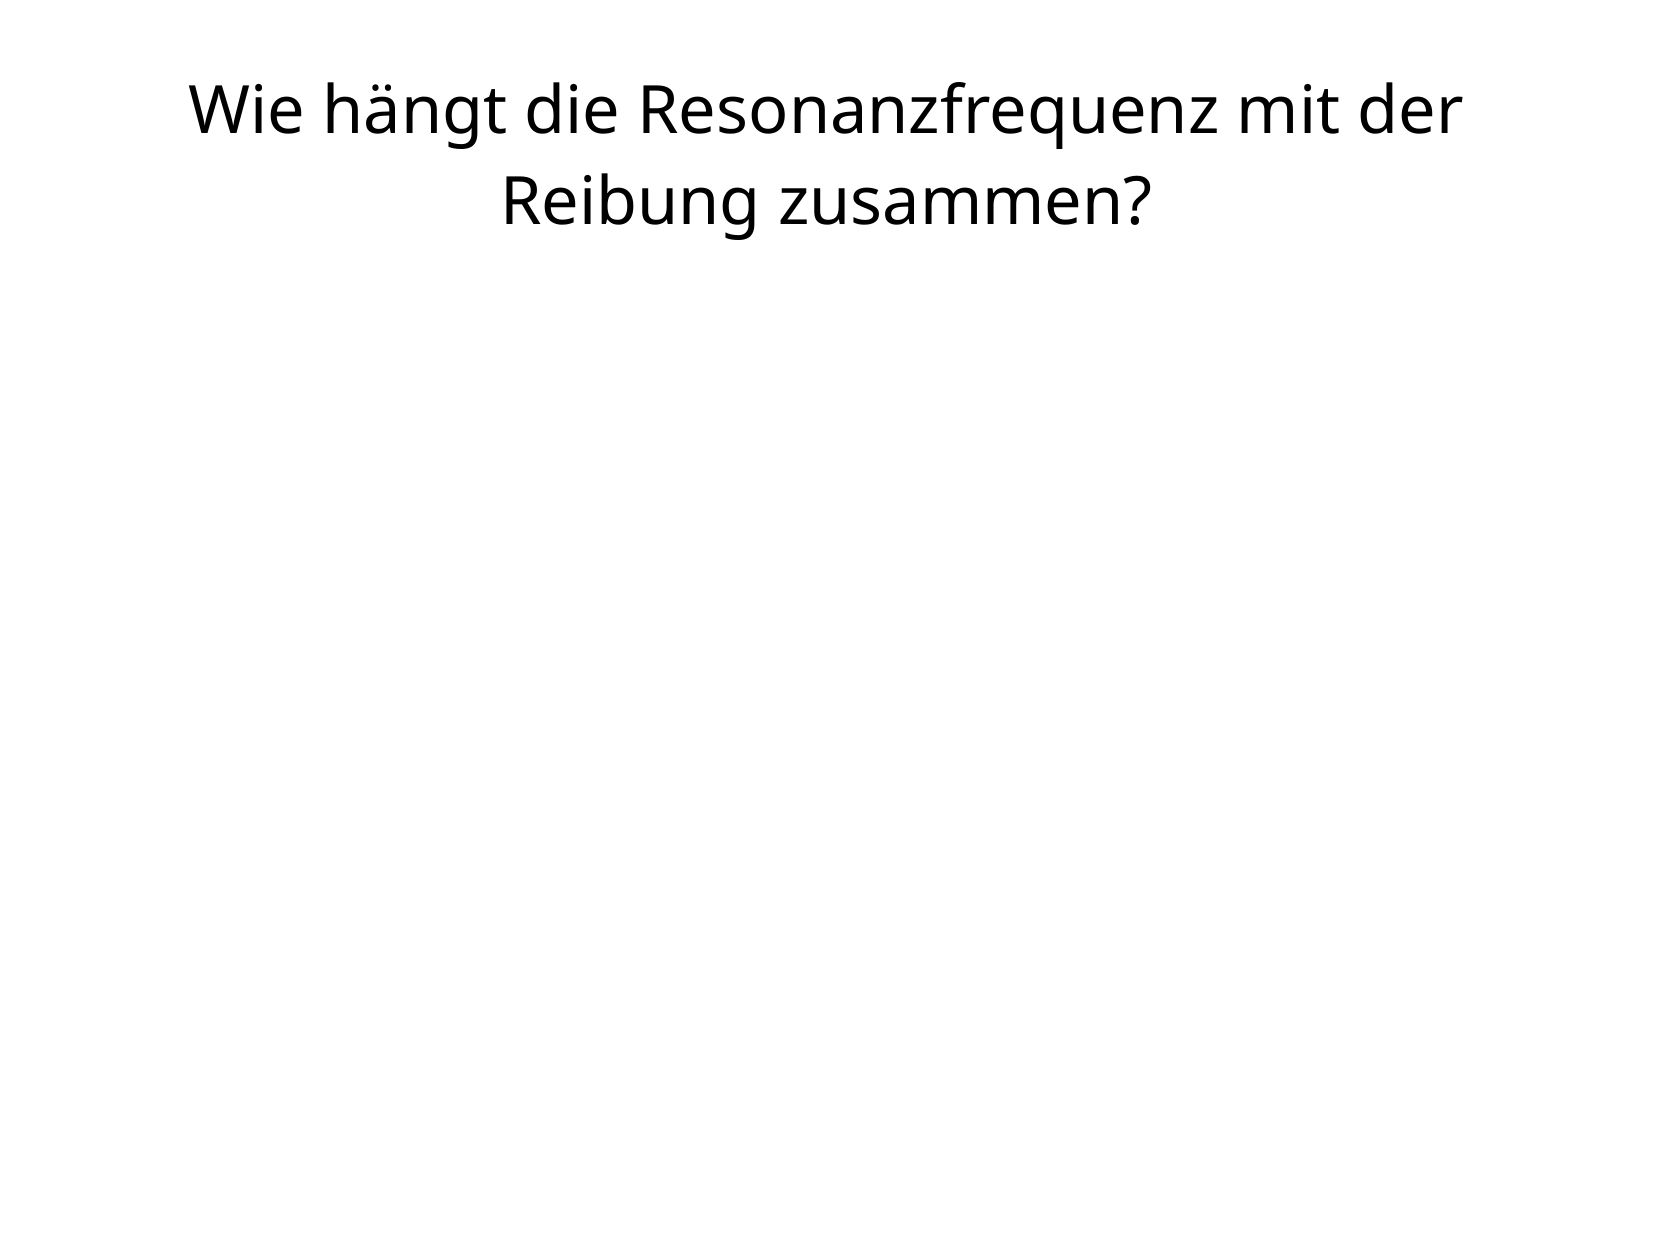

# Wie hängt die Resonanzfrequenz mit der Reibung zusammen?